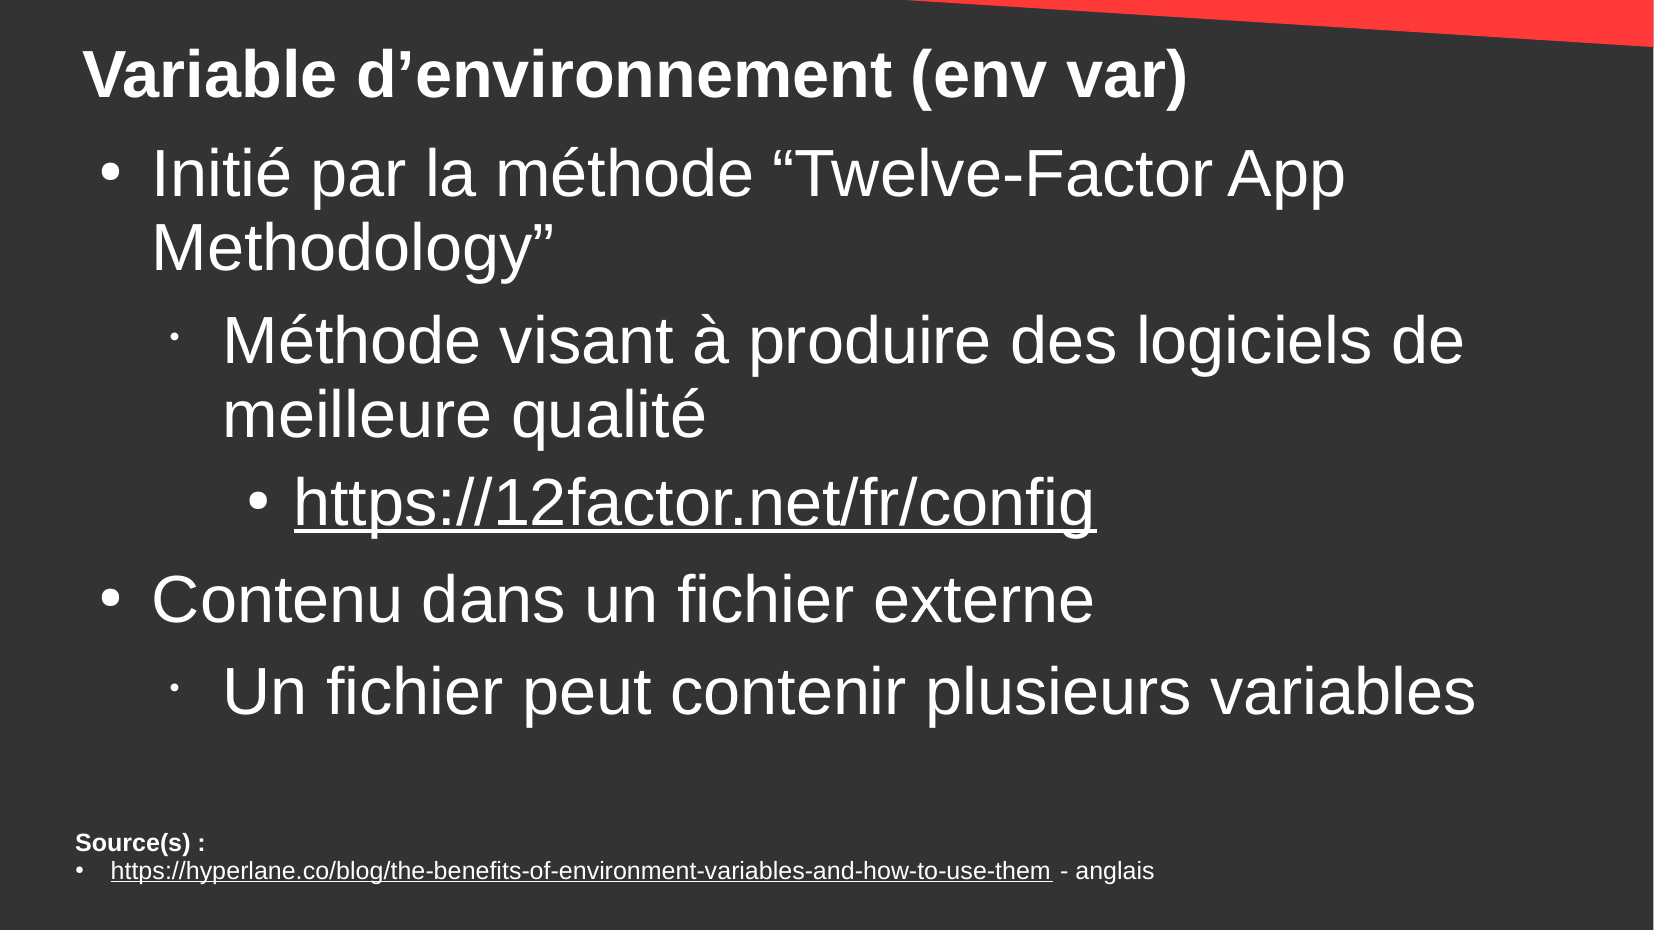

# Variable d’environnement (env var)
Initié par la méthode “Twelve-Factor App Methodology”
Méthode visant à produire des logiciels de meilleure qualité
https://12factor.net/fr/config
Contenu dans un fichier externe
Un fichier peut contenir plusieurs variables
Source(s) :
https://hyperlane.co/blog/the-benefits-of-environment-variables-and-how-to-use-them - anglais